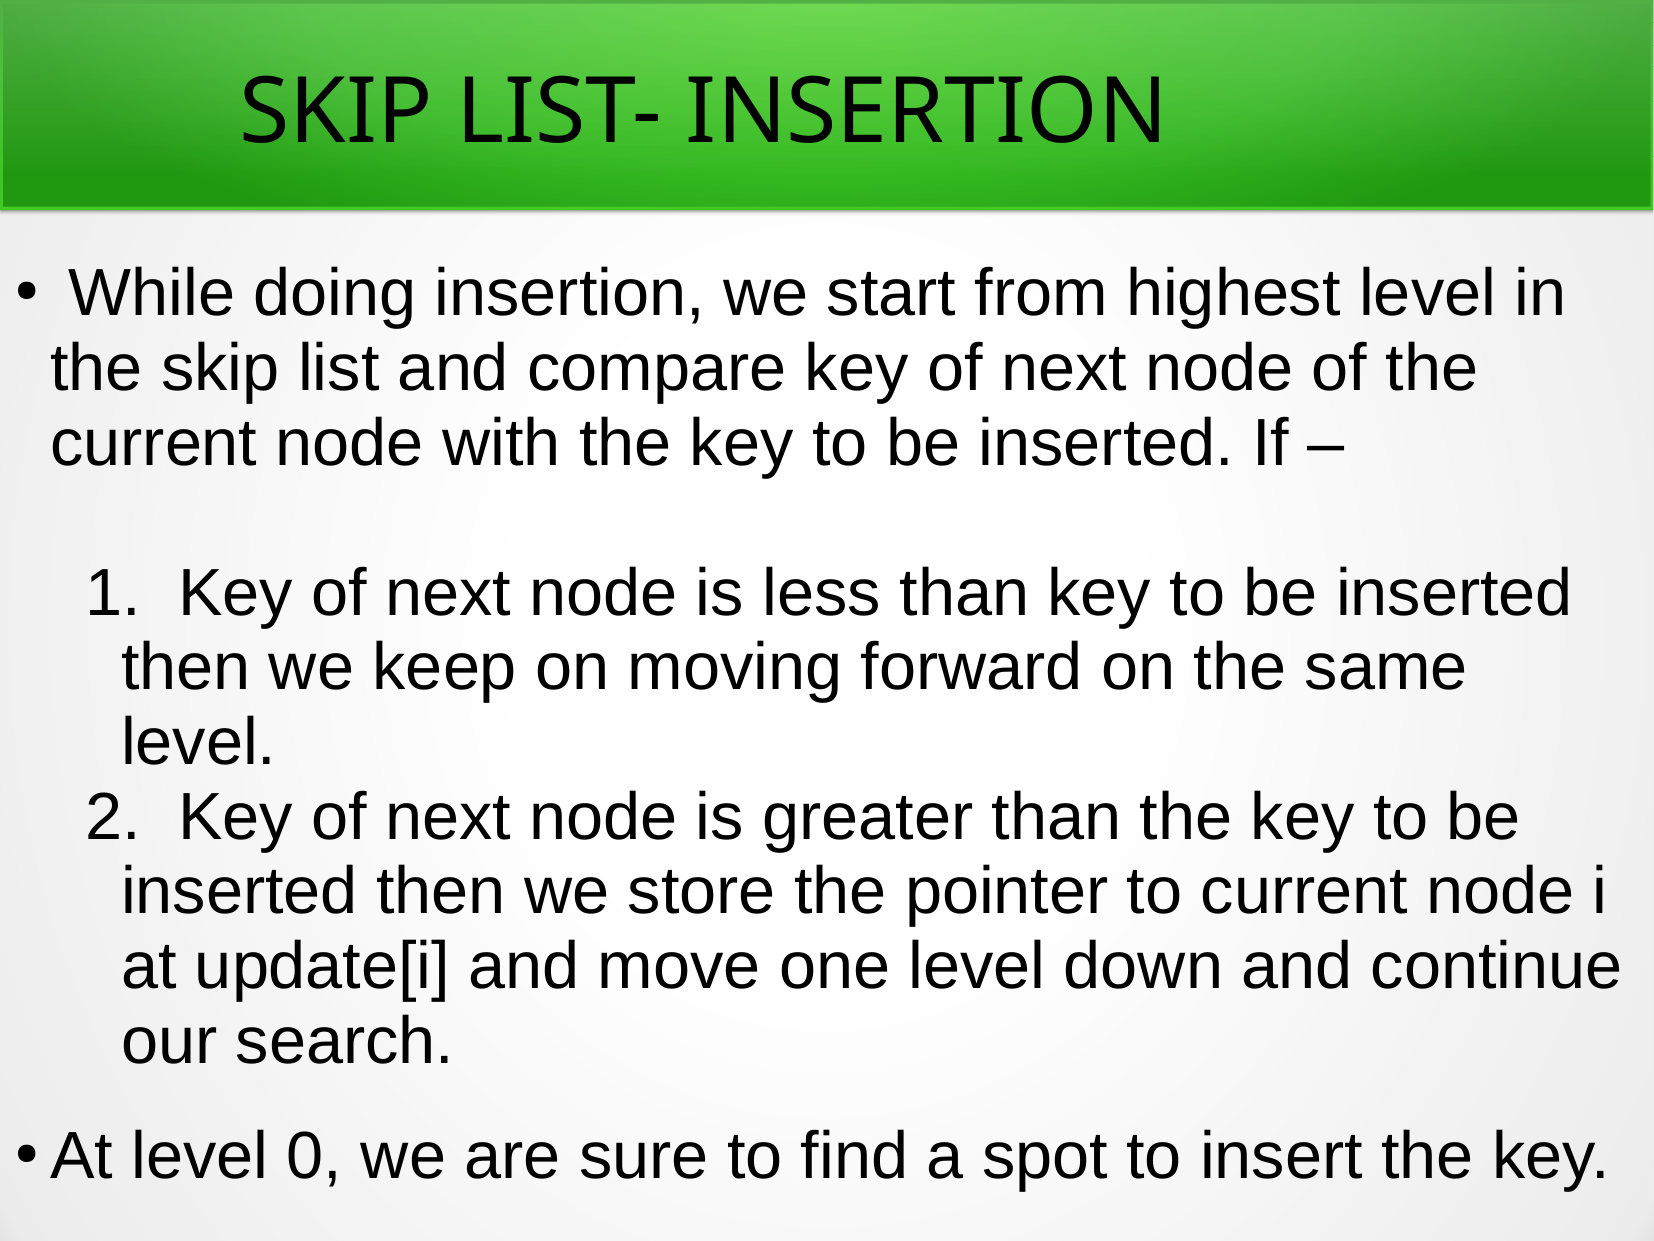

SKIP LIST- INSERTION
 While doing insertion, we start from highest level in the skip list and compare key of next node of the current node with the key to be inserted. If –
 Key of next node is less than key to be inserted then we keep on moving forward on the same level.
 Key of next node is greater than the key to be inserted then we store the pointer to current node i at update[i] and move one level down and continue our search.
At level 0, we are sure to find a spot to insert the key.